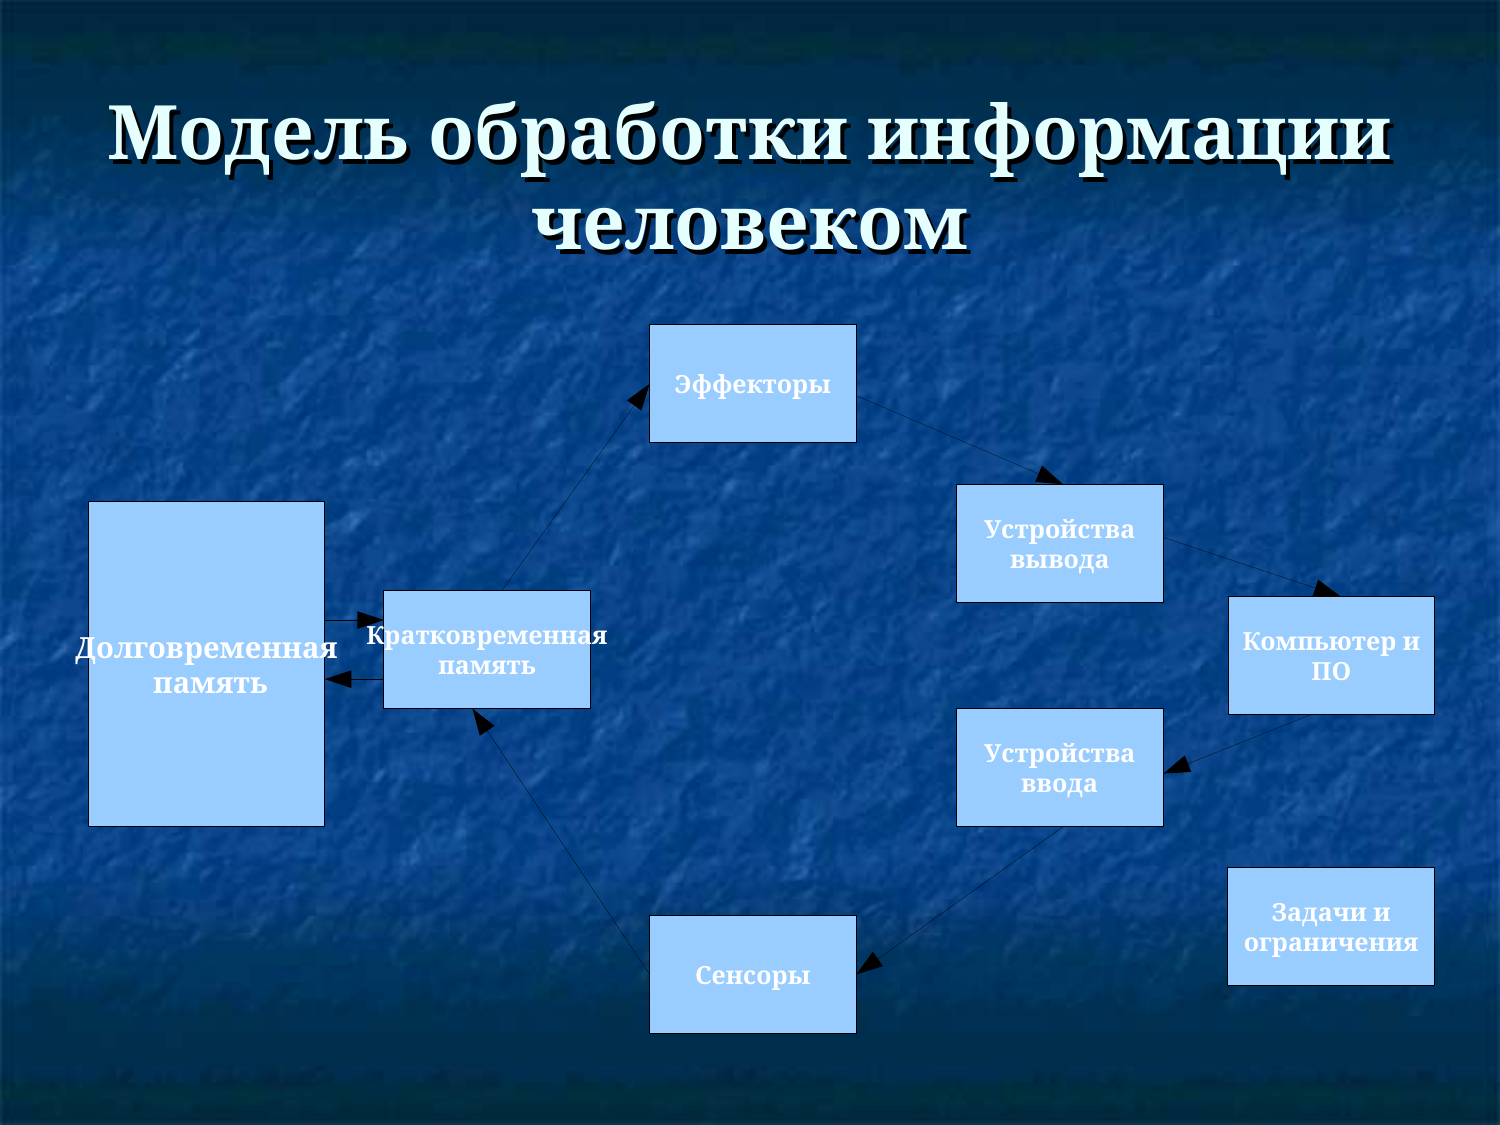

# Модель обработки информации человеком
Эффекторы
Устройства
вывода
Долговременная
 память
Кратковременная
память
Компьютер и
ПО
Устройства
ввода
Задачи и
ограничения
Сенсоры